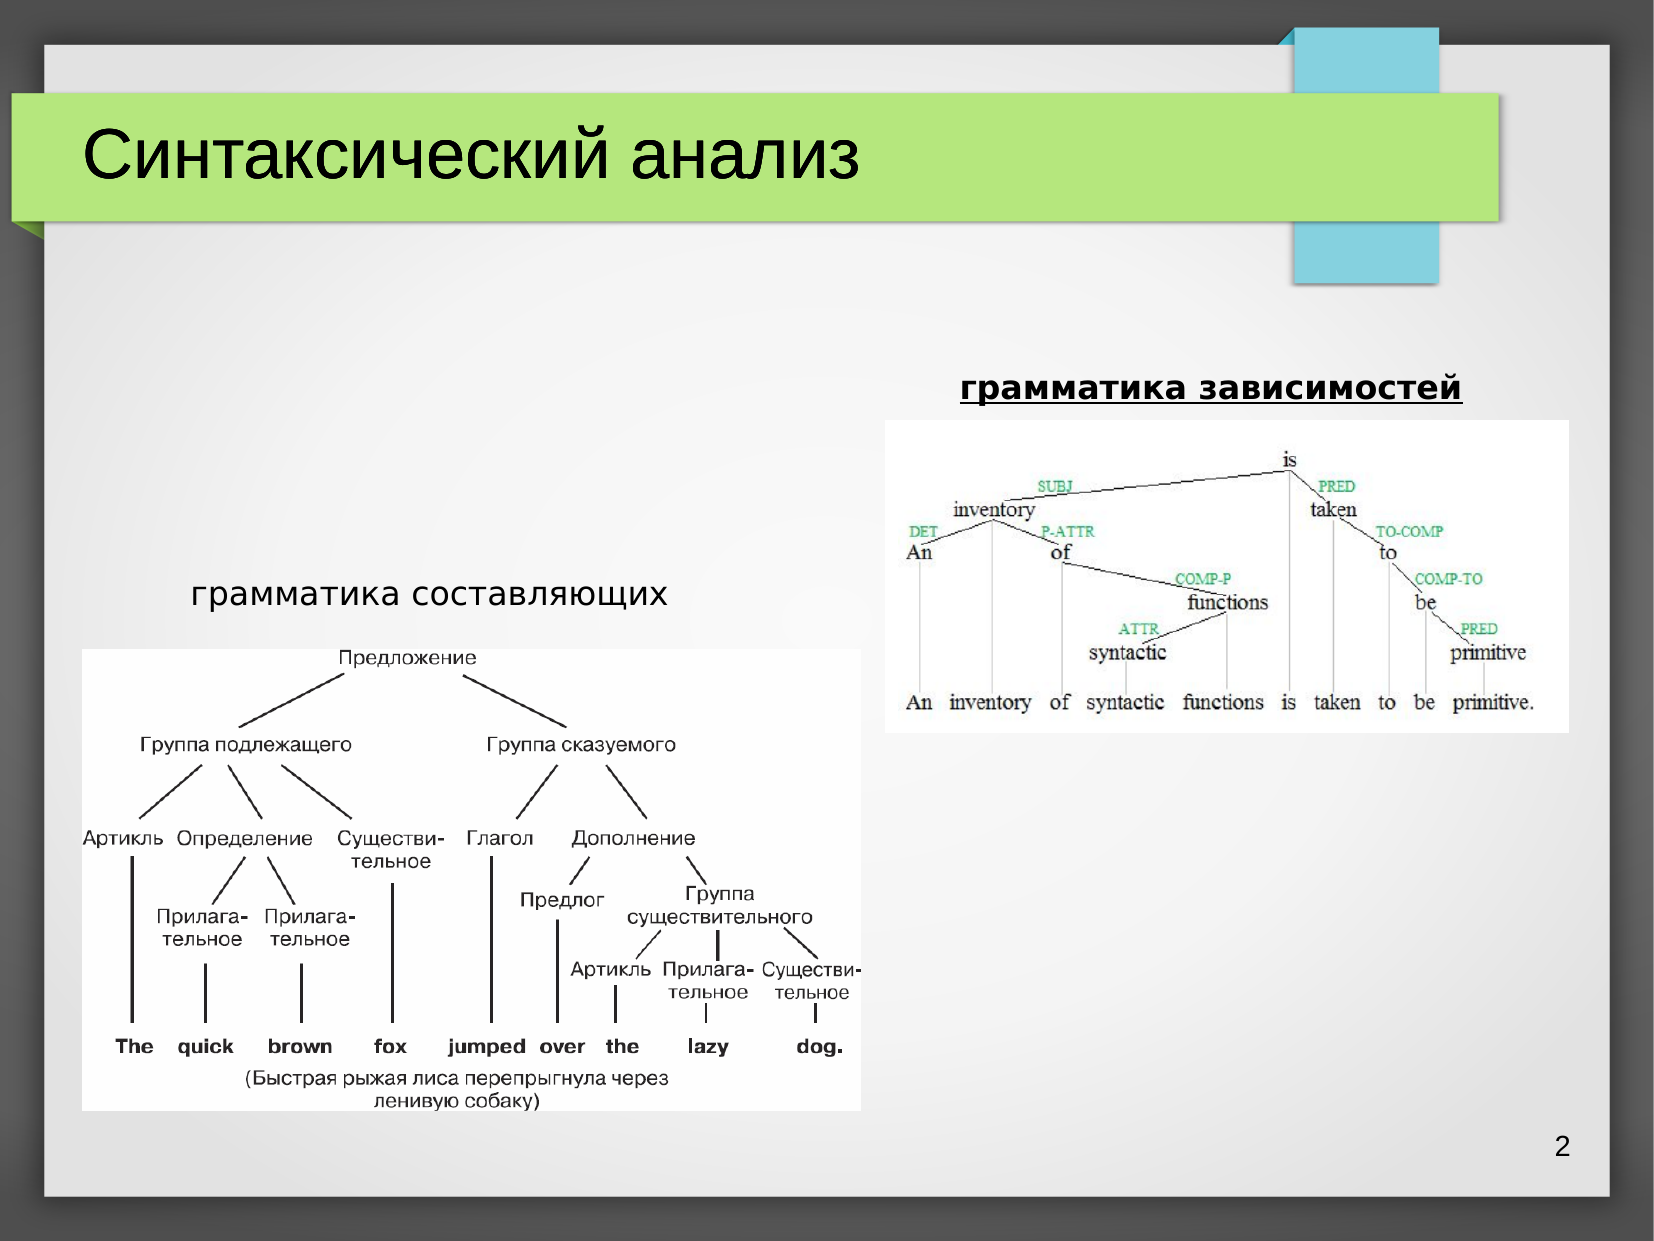

# Синтаксический анализ
Синтаксический анализ
Синтаксический анализ
грамматика зависимостей
грамматика составляющих
2